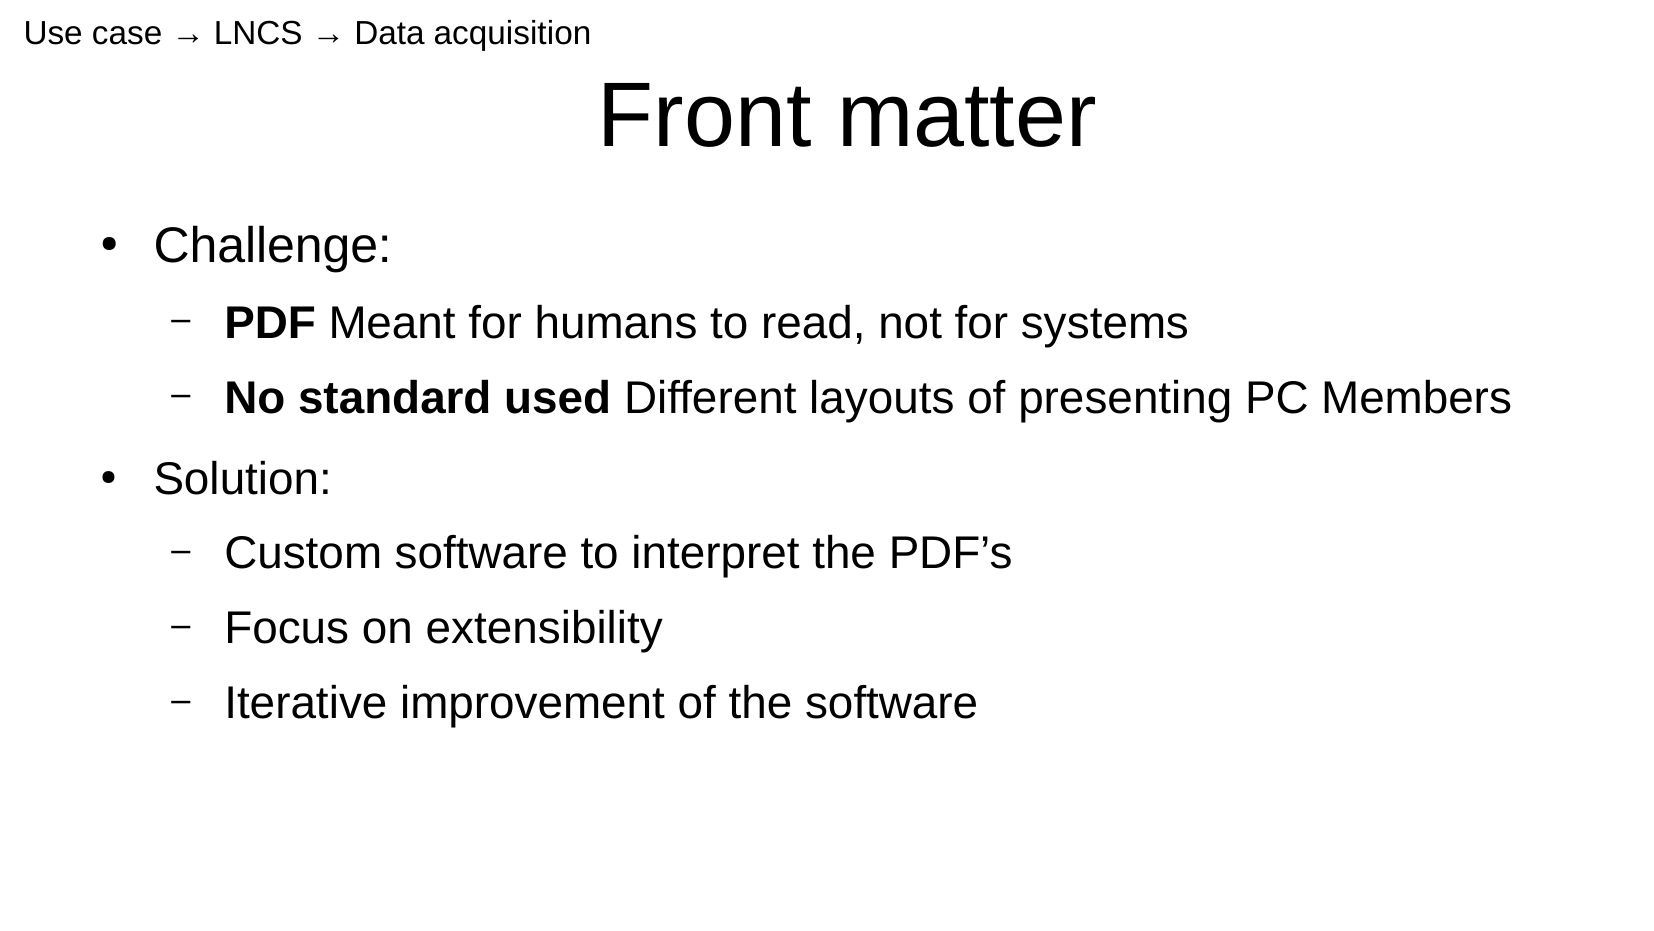

# Front matter
Use case → LNCS → Data acquisition
Challenge:
PDF Meant for humans to read, not for systems
No standard used Different layouts of presenting PC Members
Solution:
Custom software to interpret the PDF’s
Focus on extensibility
Iterative improvement of the software